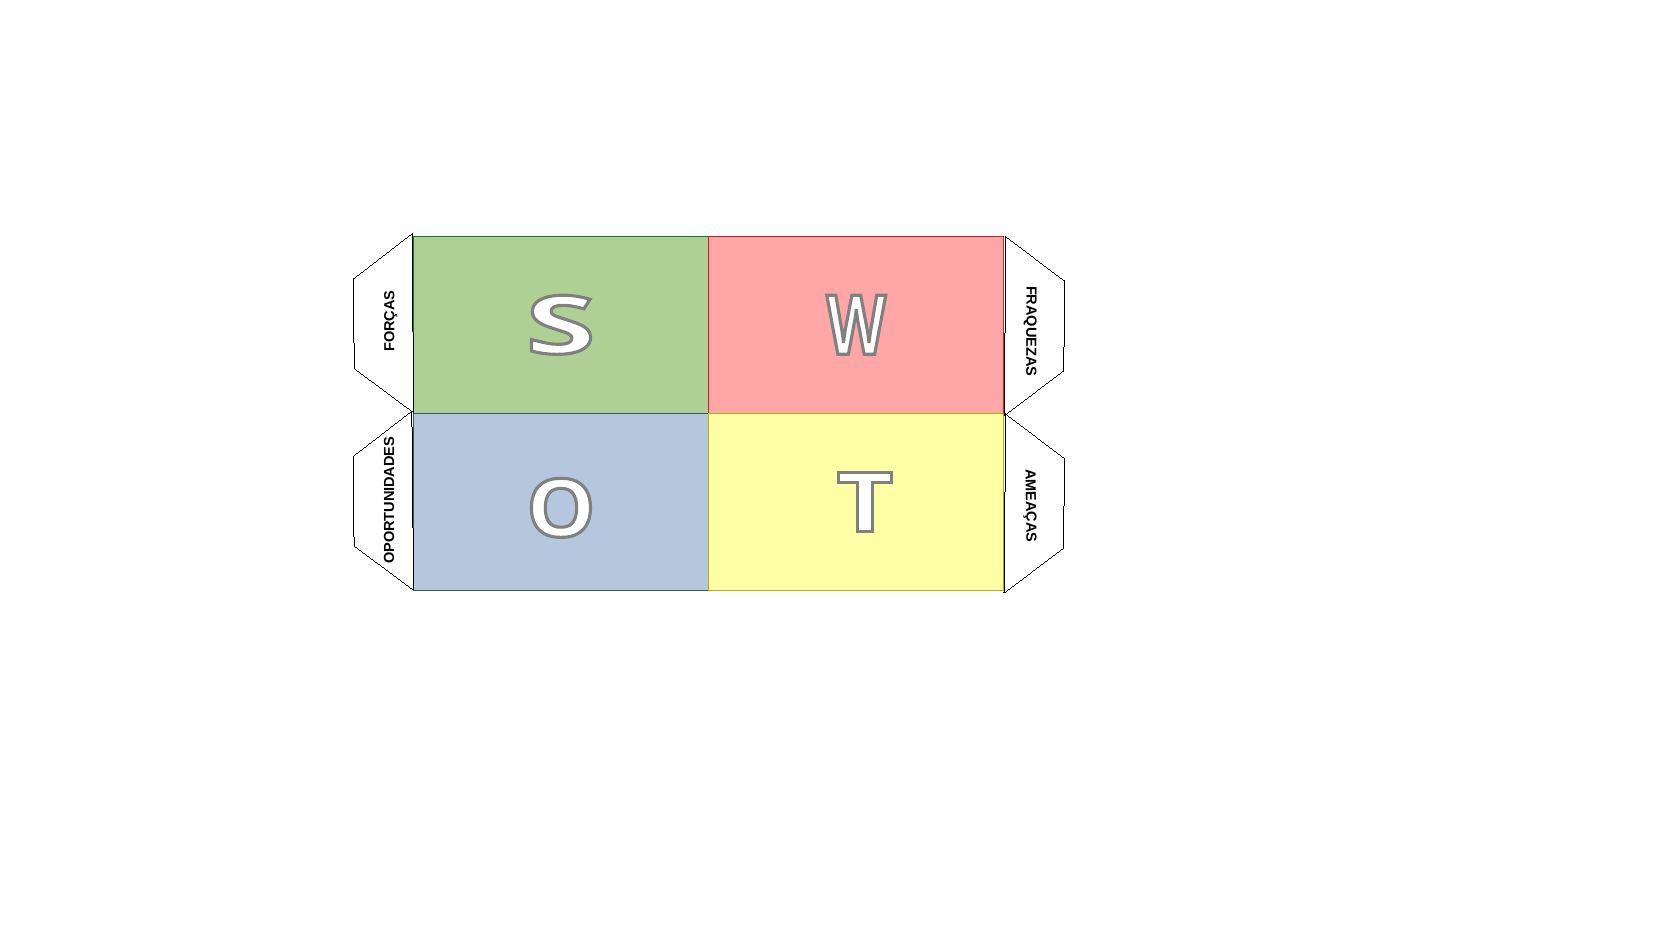

S
W
FORÇAS
FRAQUEZAS
T
OPORTUNIDADES
O
AMEAÇAS